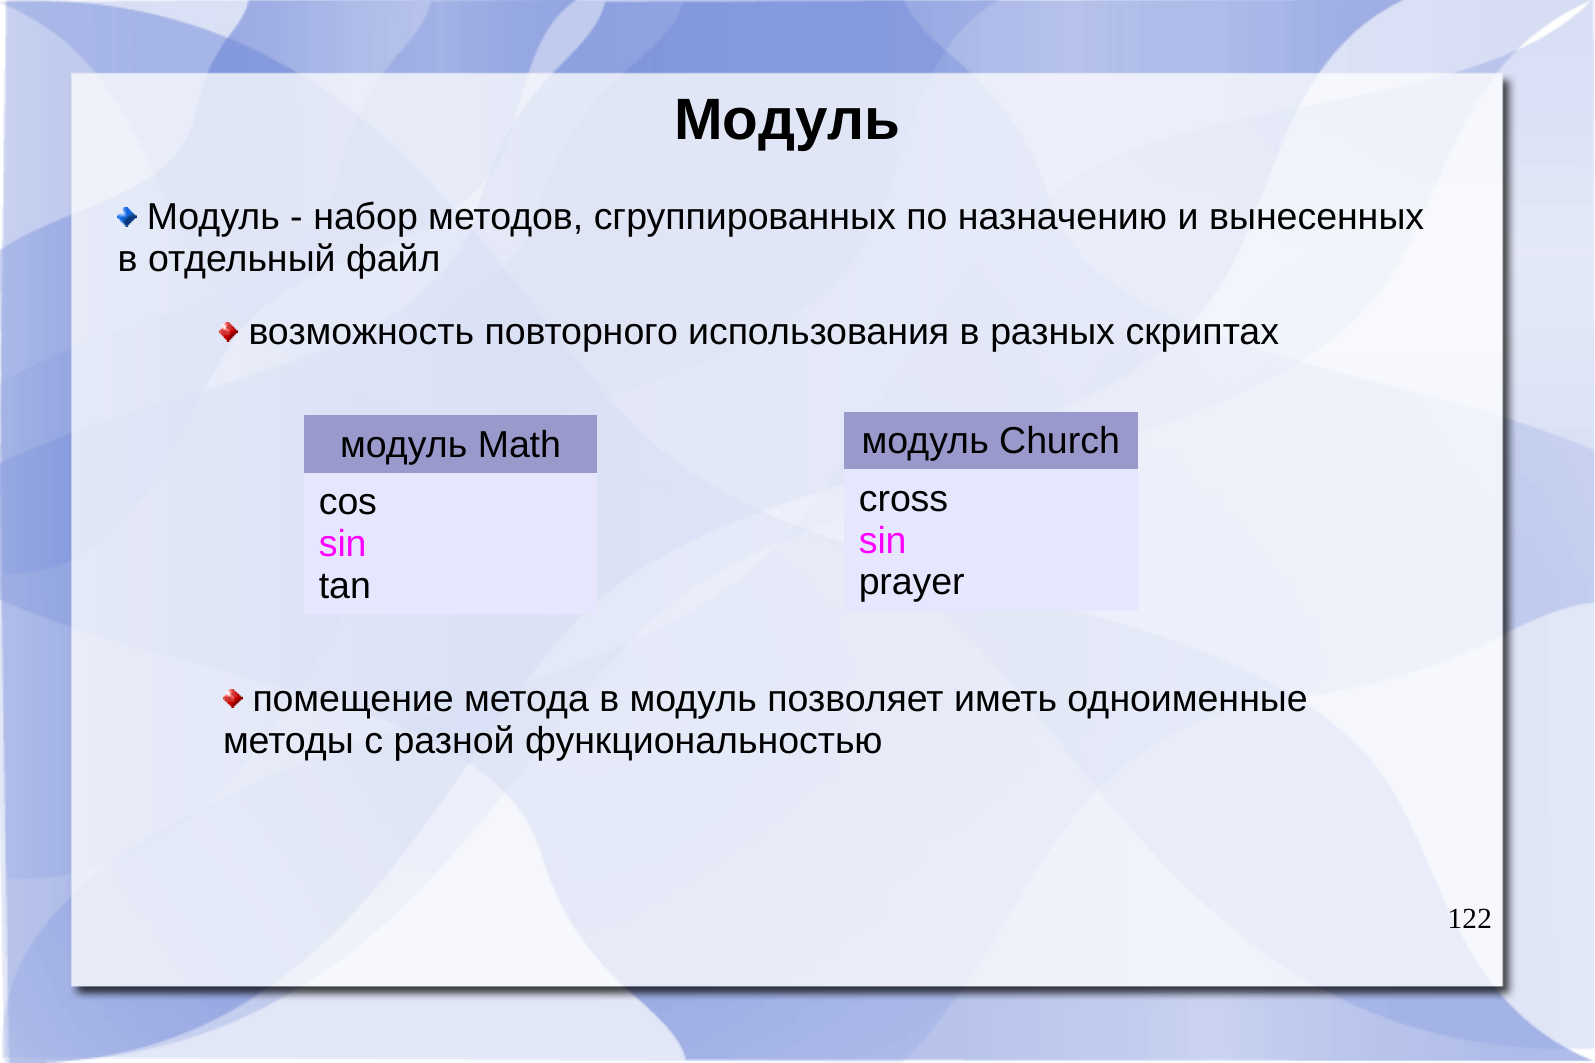

# Модуль
 Модуль - набор методов, сгруппированных по назначению и вынесенных в отдельный файл
 возможность повторного использования в разных скриптах
| модуль Church |
| --- |
| cross sin prayer |
| модуль Math |
| --- |
| cos sin tan |
 помещение метода в модуль позволяет иметь одноименные методы с разной функциональностью
122